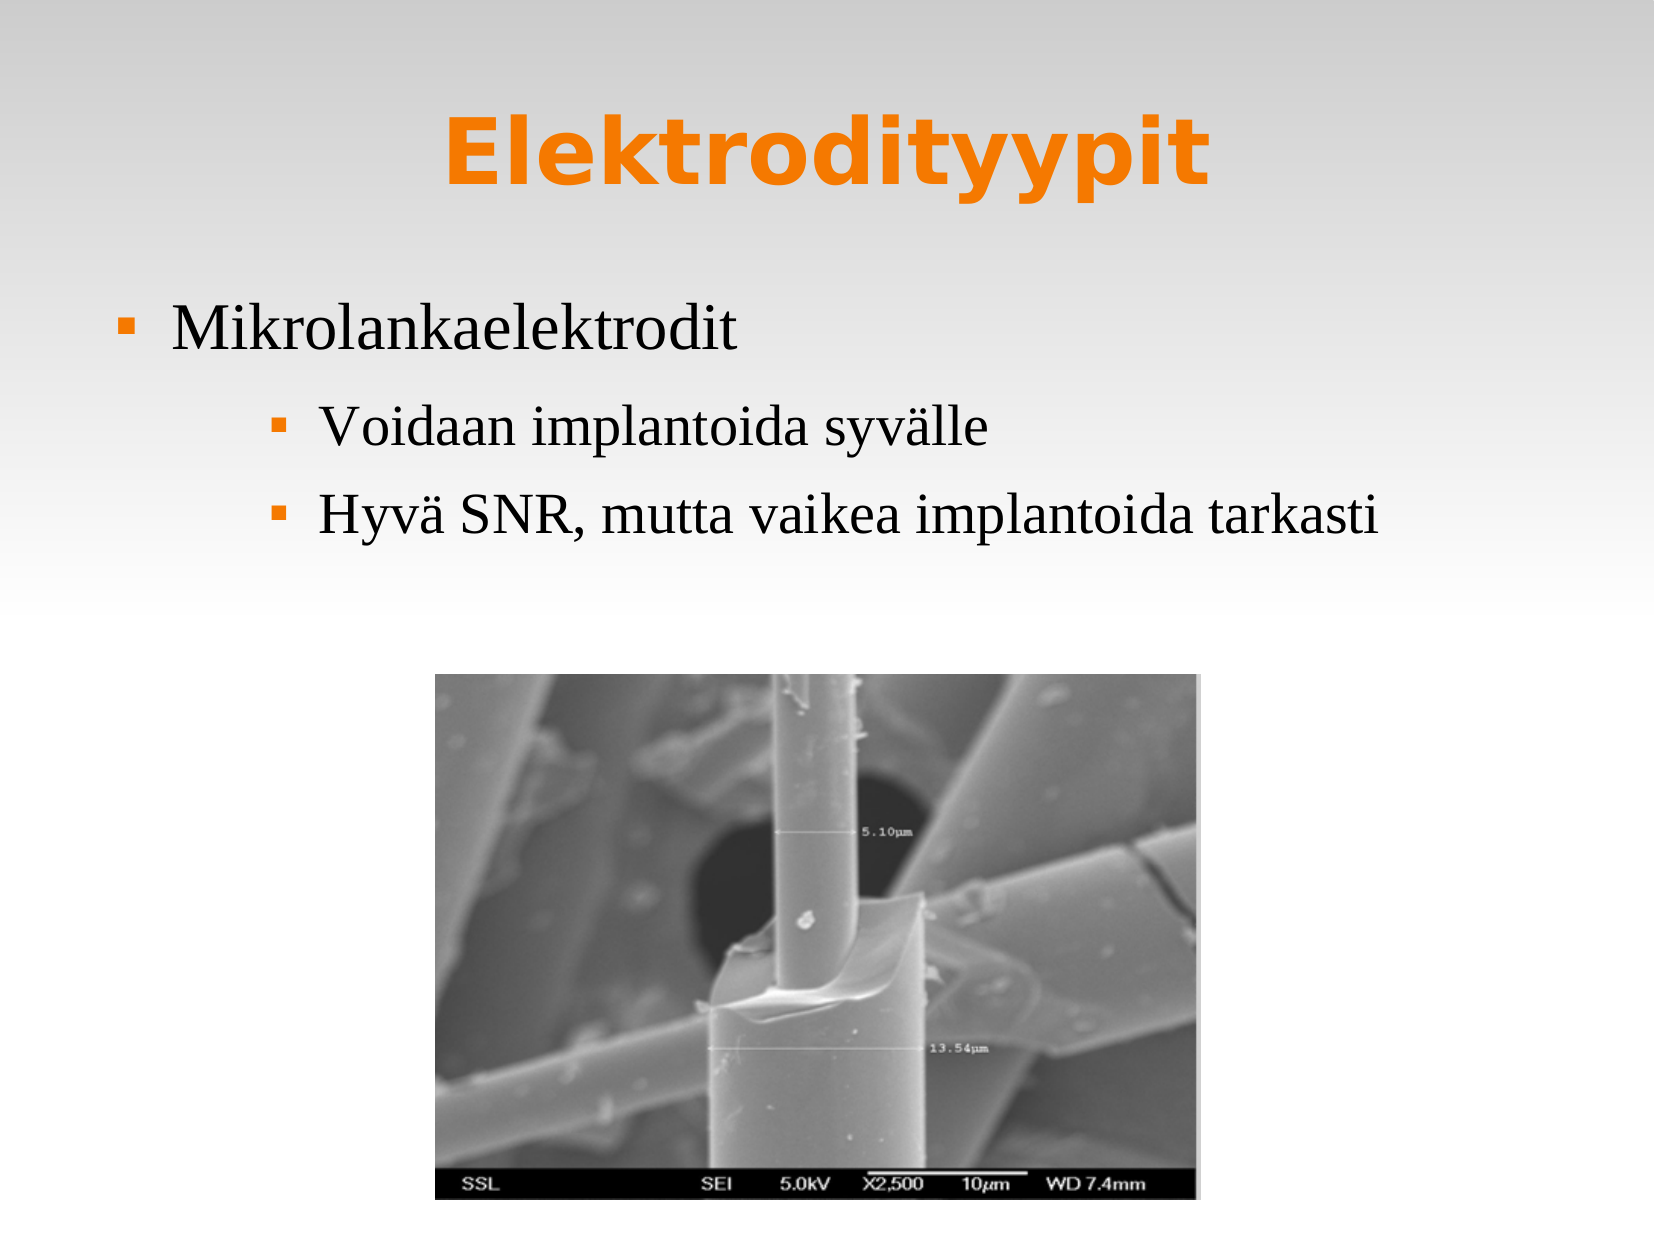

# Elektrodityypit
Mikrolankaelektrodit
Voidaan implantoida syvälle
Hyvä SNR, mutta vaikea implantoida tarkasti